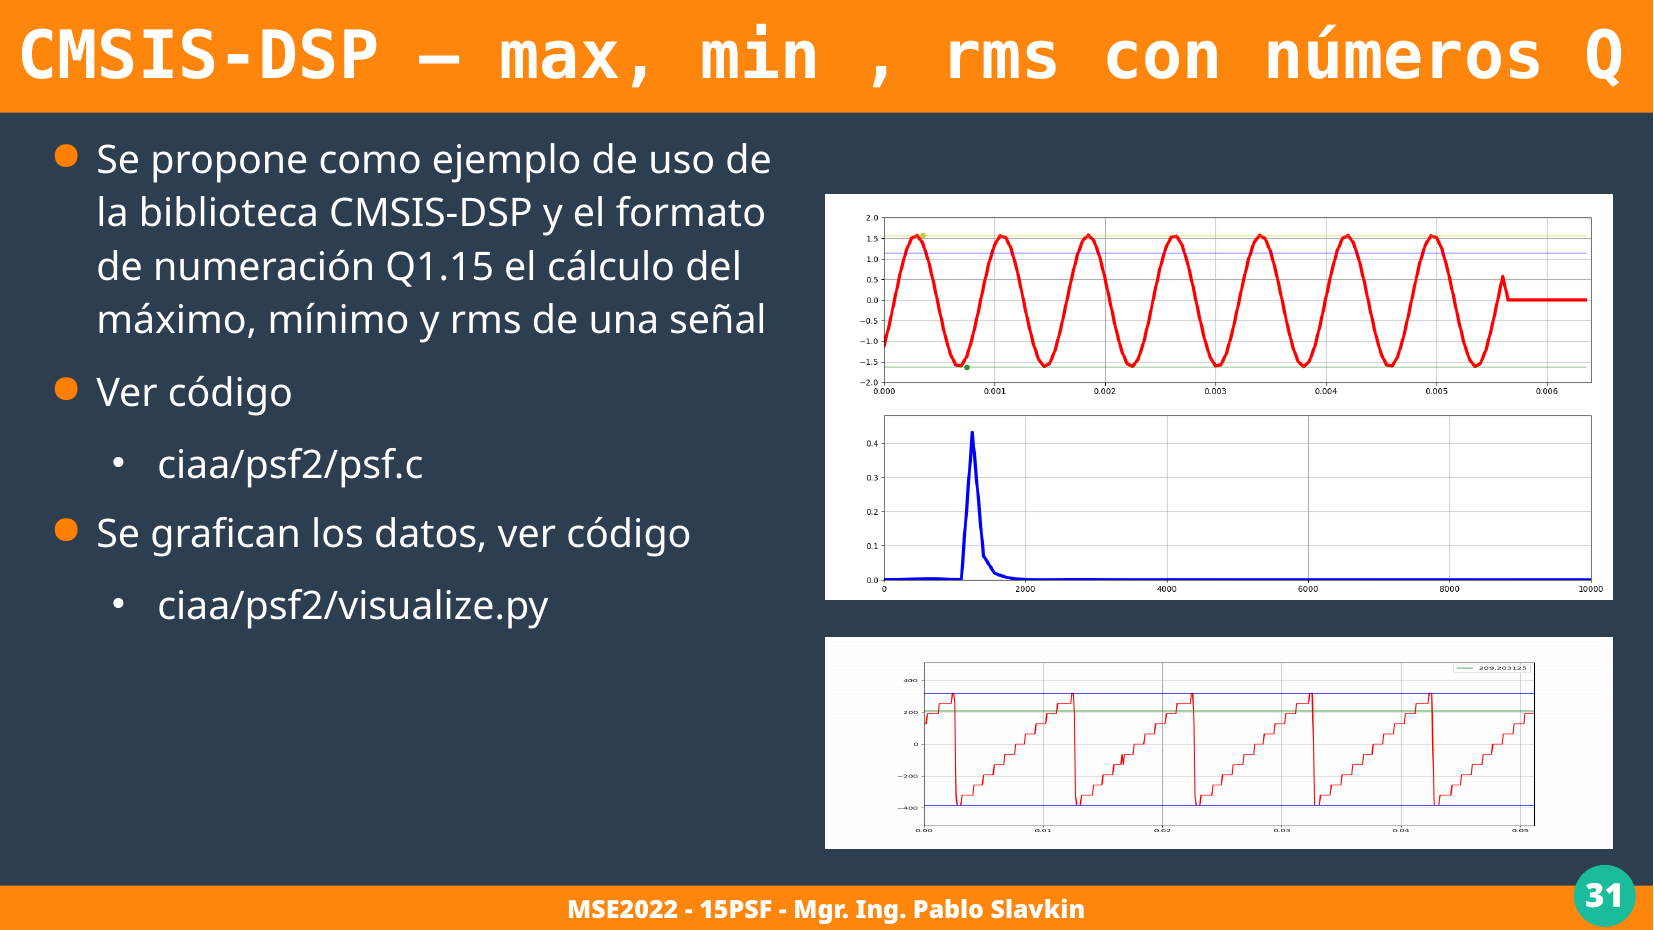

# CMSIS-DSP – max, min , rms con números Q
Se propone como ejemplo de uso de la biblioteca CMSIS-DSP y el formato de numeración Q1.15 el cálculo del máximo, mínimo y rms de una señal
Ver código
ciaa/psf2/psf.c
Se grafican los datos, ver código
ciaa/psf2/visualize.py
MSE2022 - 15PSF - Mgr. Ing. Pablo Slavkin